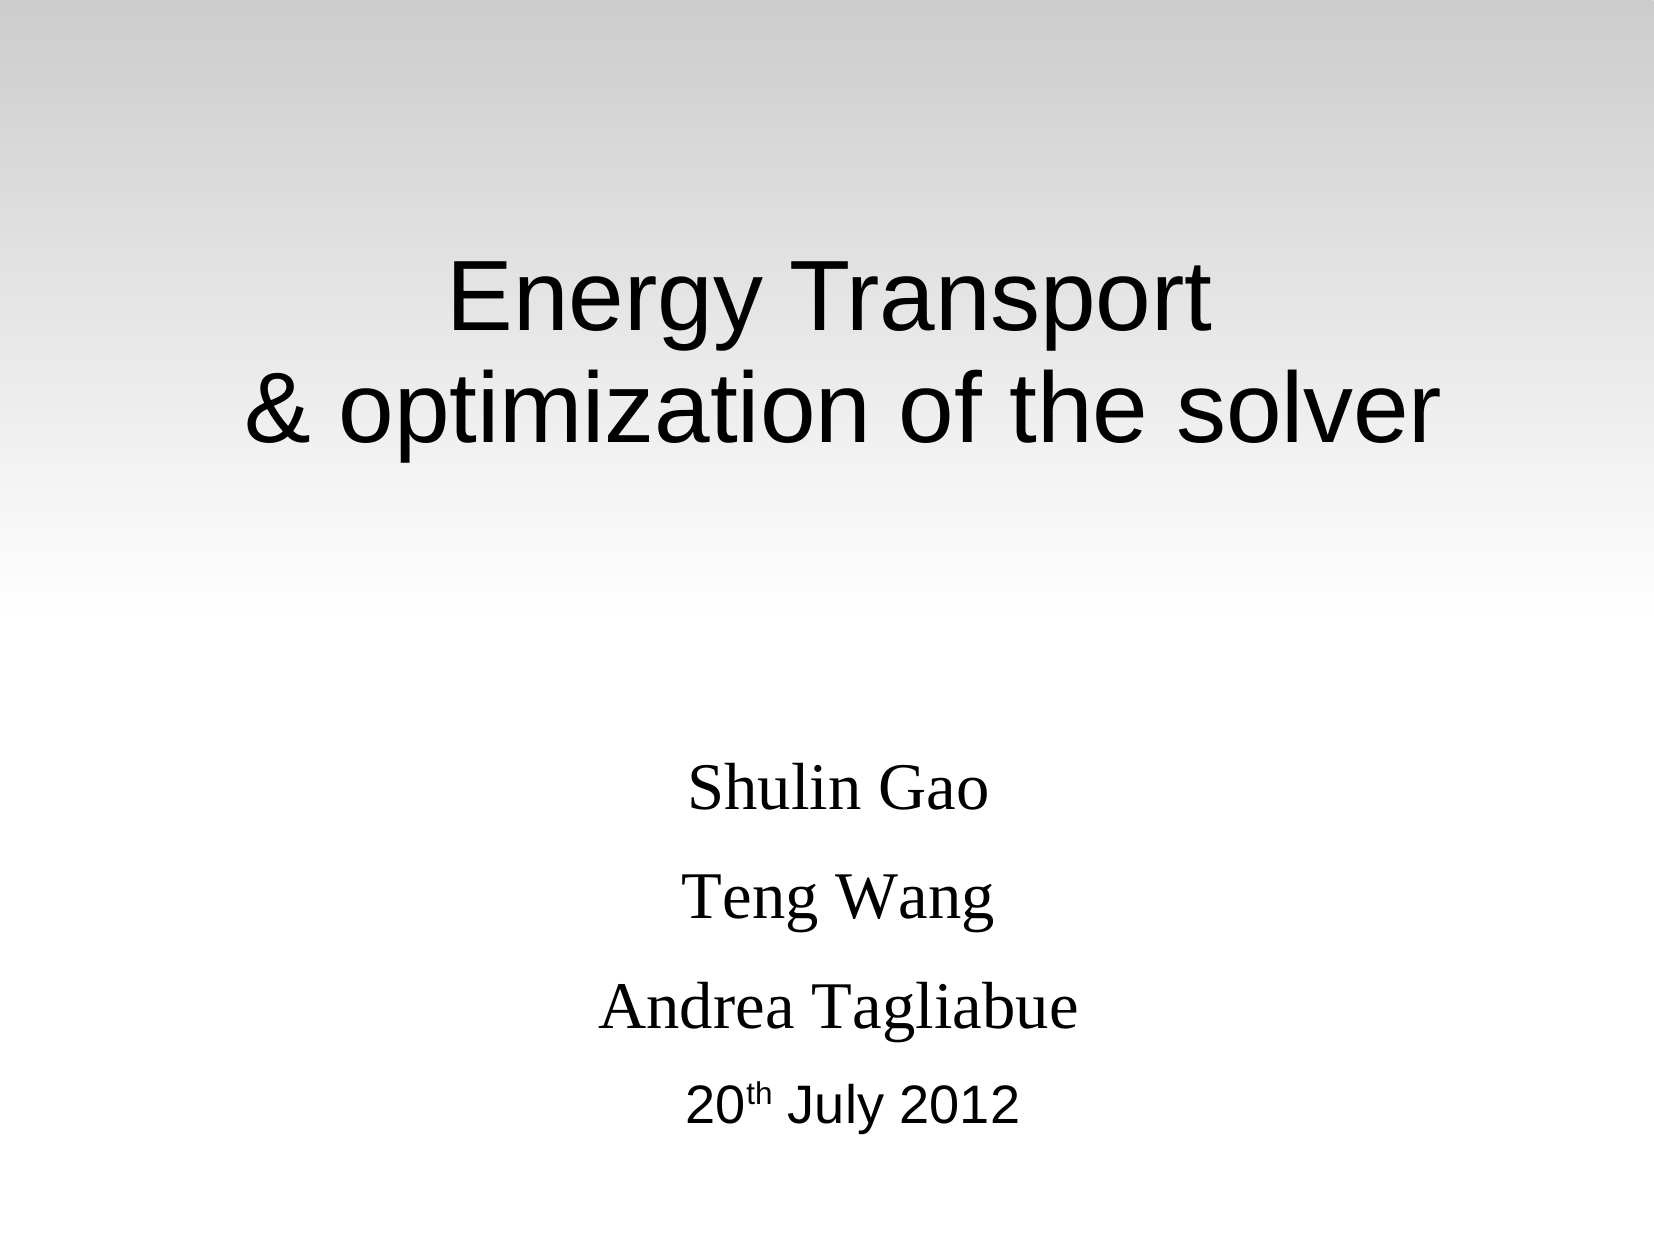

Energy Transport
& optimization of the solver
# Shulin Gao
Teng Wang
Andrea Tagliabue
20th July 2012